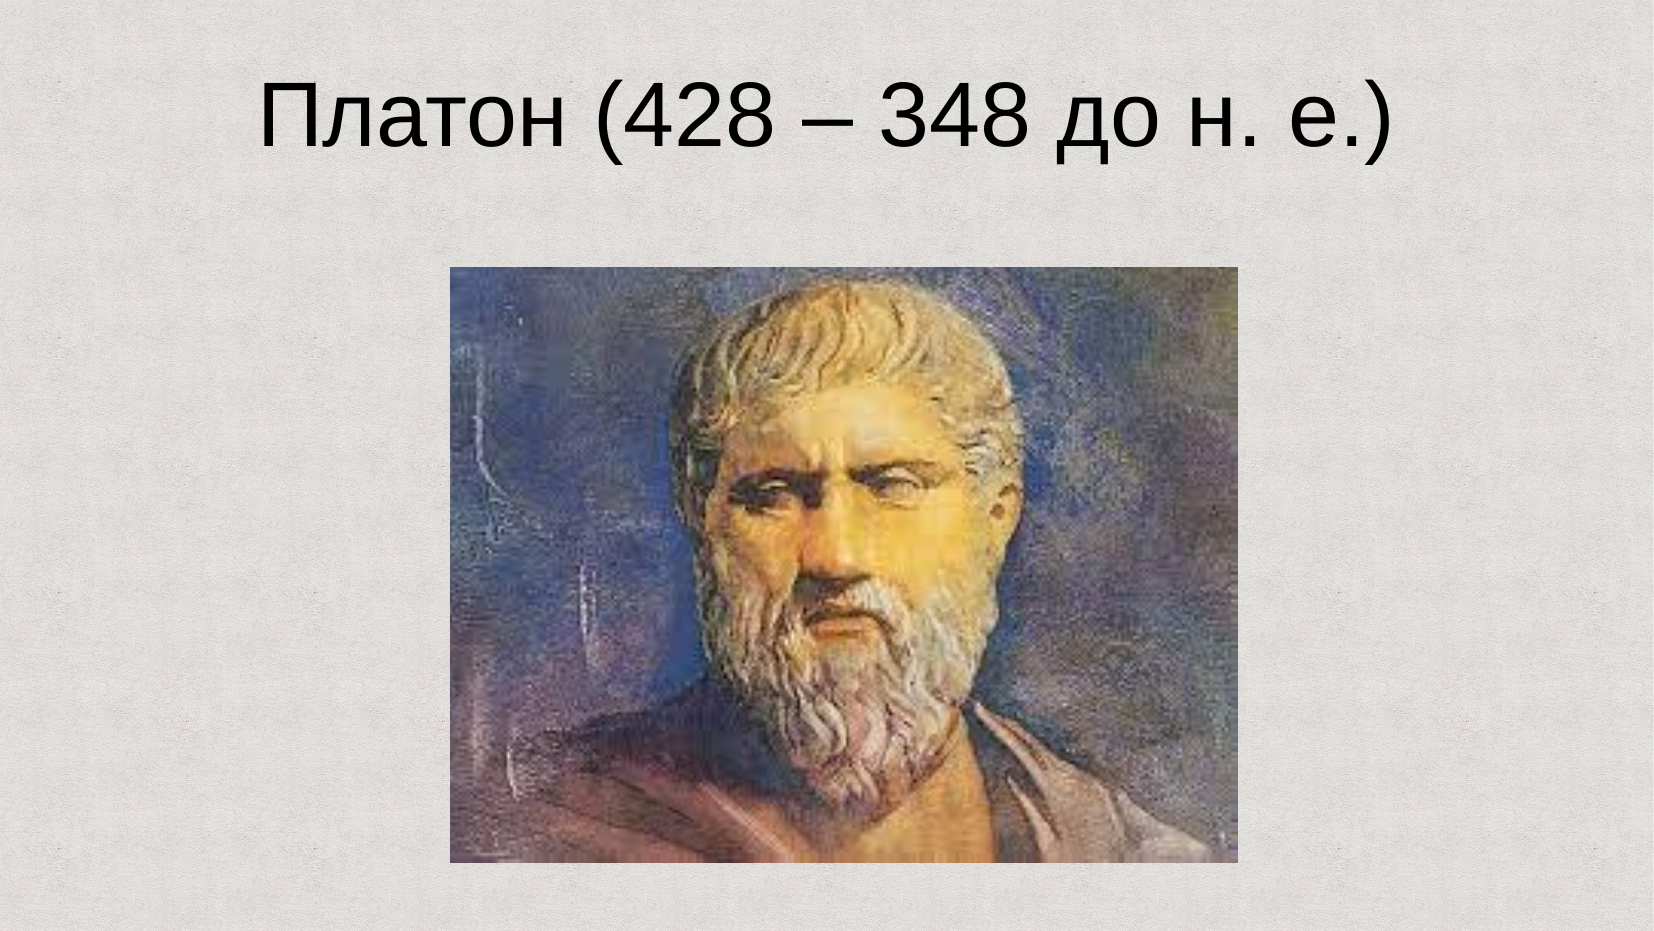

# Платон (428 – 348 до н. е.)